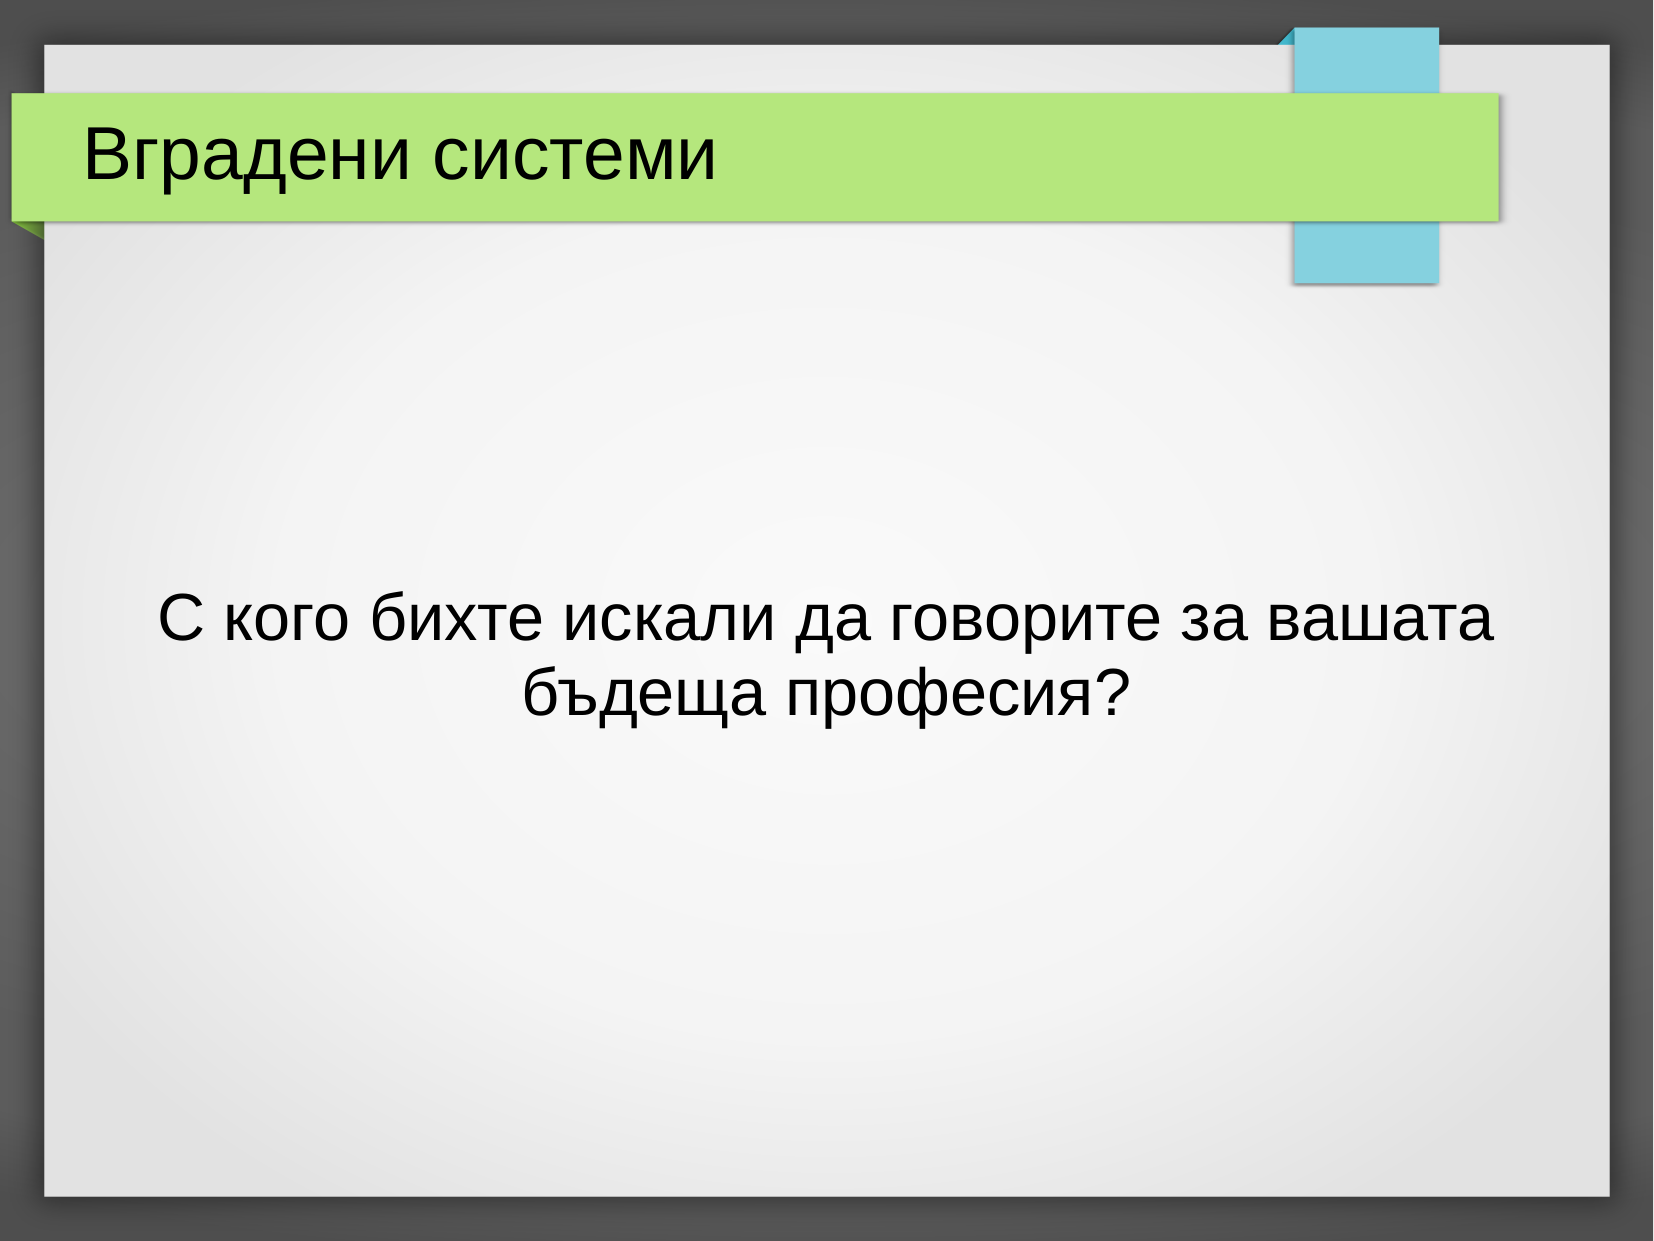

# Вградени системи
С кого бихте искали да говорите за вашата бъдеща професия?